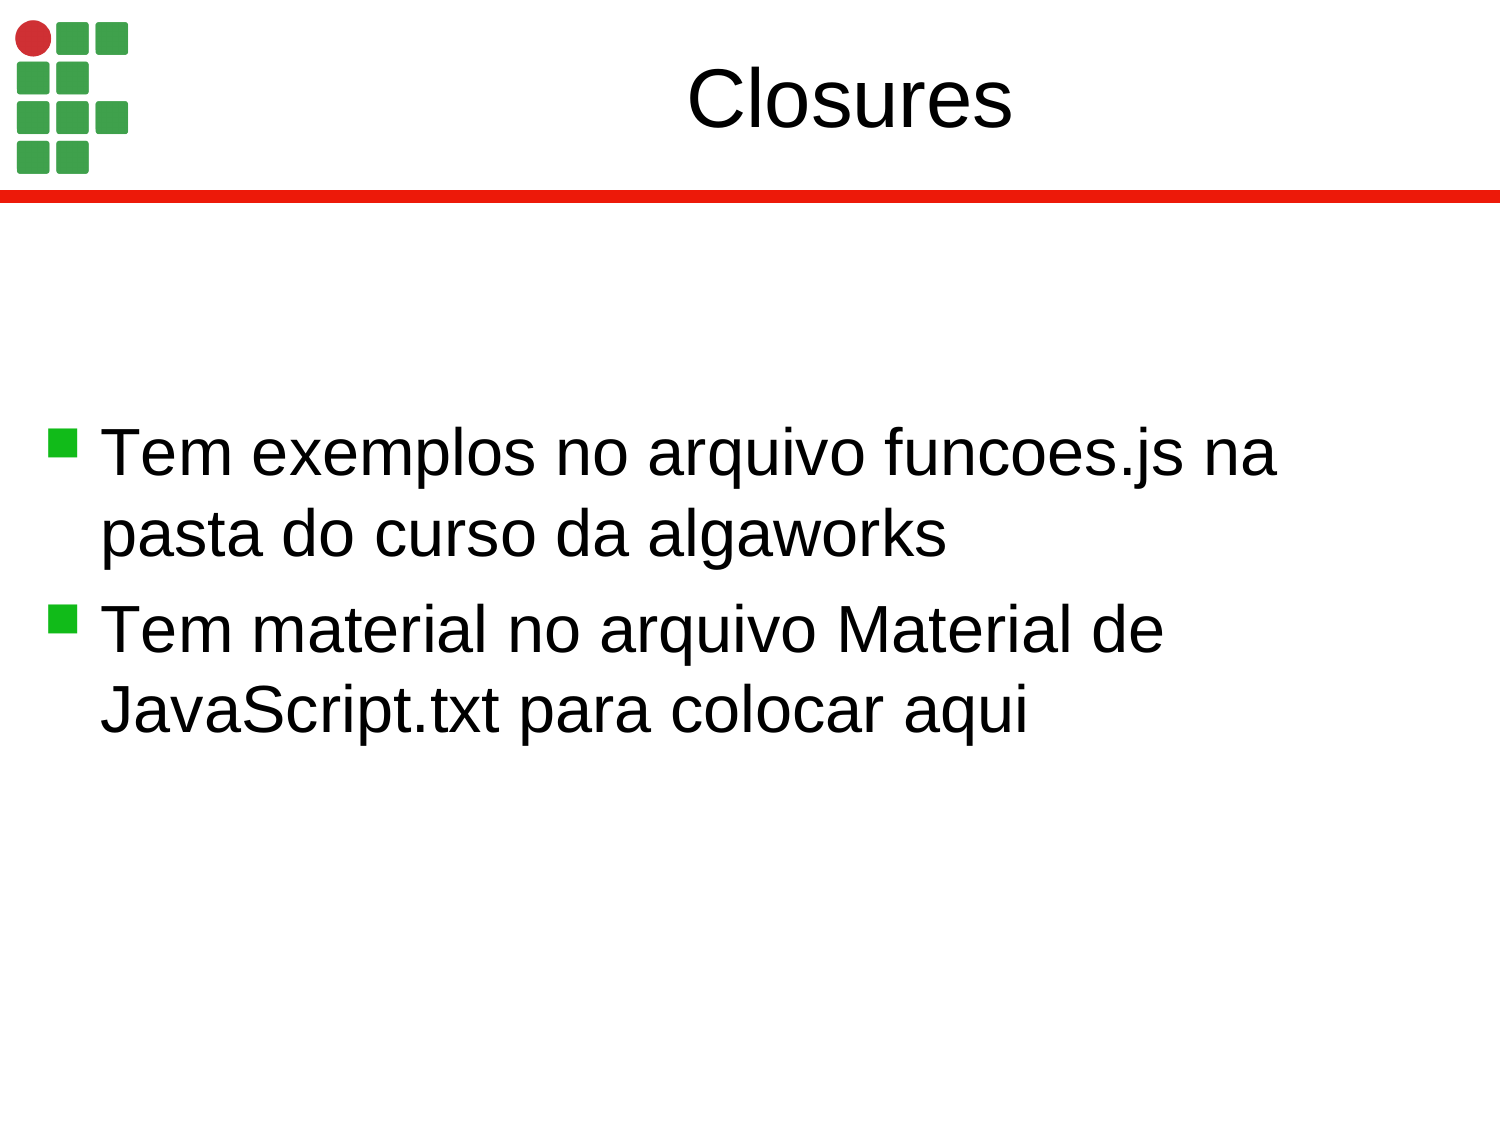

# Closures
Tem exemplos no arquivo funcoes.js na pasta do curso da algaworks
Tem material no arquivo Material de JavaScript.txt para colocar aqui